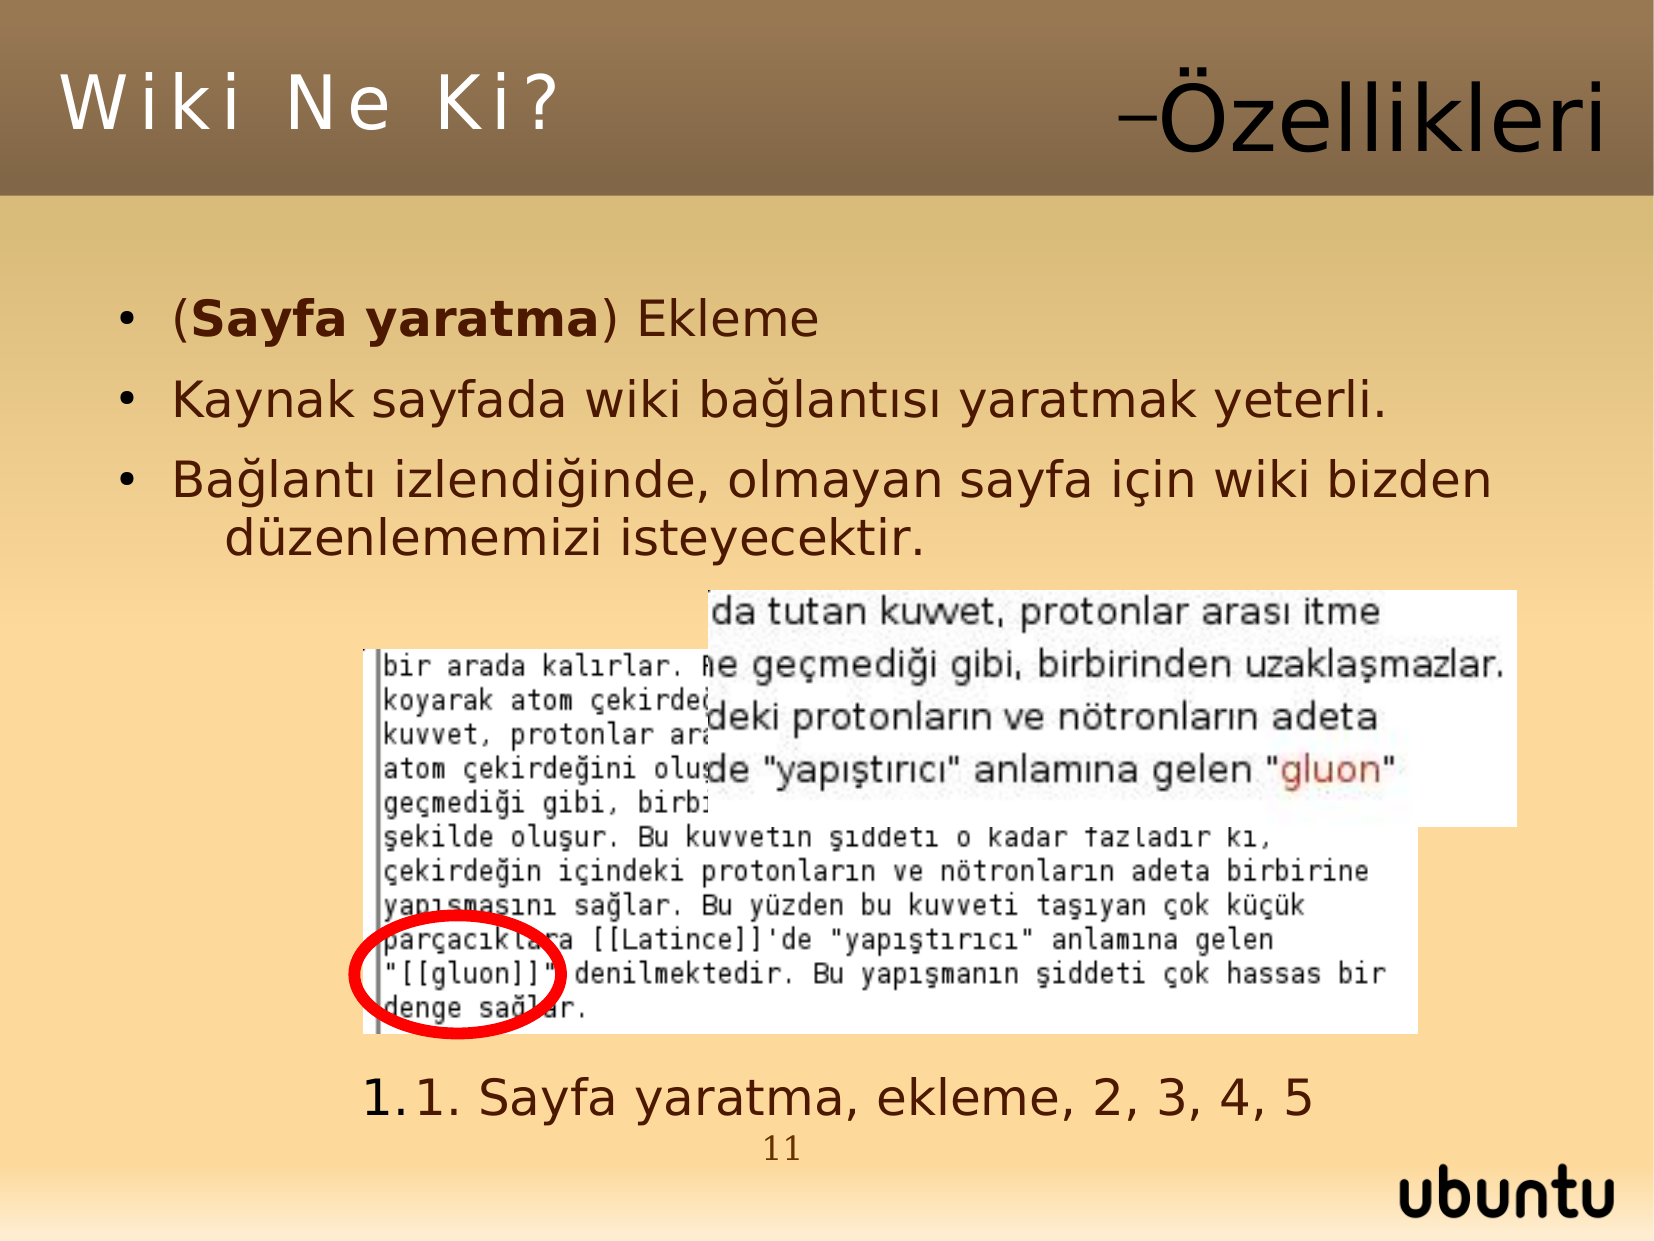

Wiki Ne Ki?
Özellikleri
(Sayfa yaratma) Ekleme
Kaynak sayfada wiki bağlantısı yaratmak yeterli.
Bağlantı izlendiğinde, olmayan sayfa için wiki bizden düzenlememizi isteyecektir.
# 1. Sayfa yaratma, ekleme, 2, 3, 4, 5
11